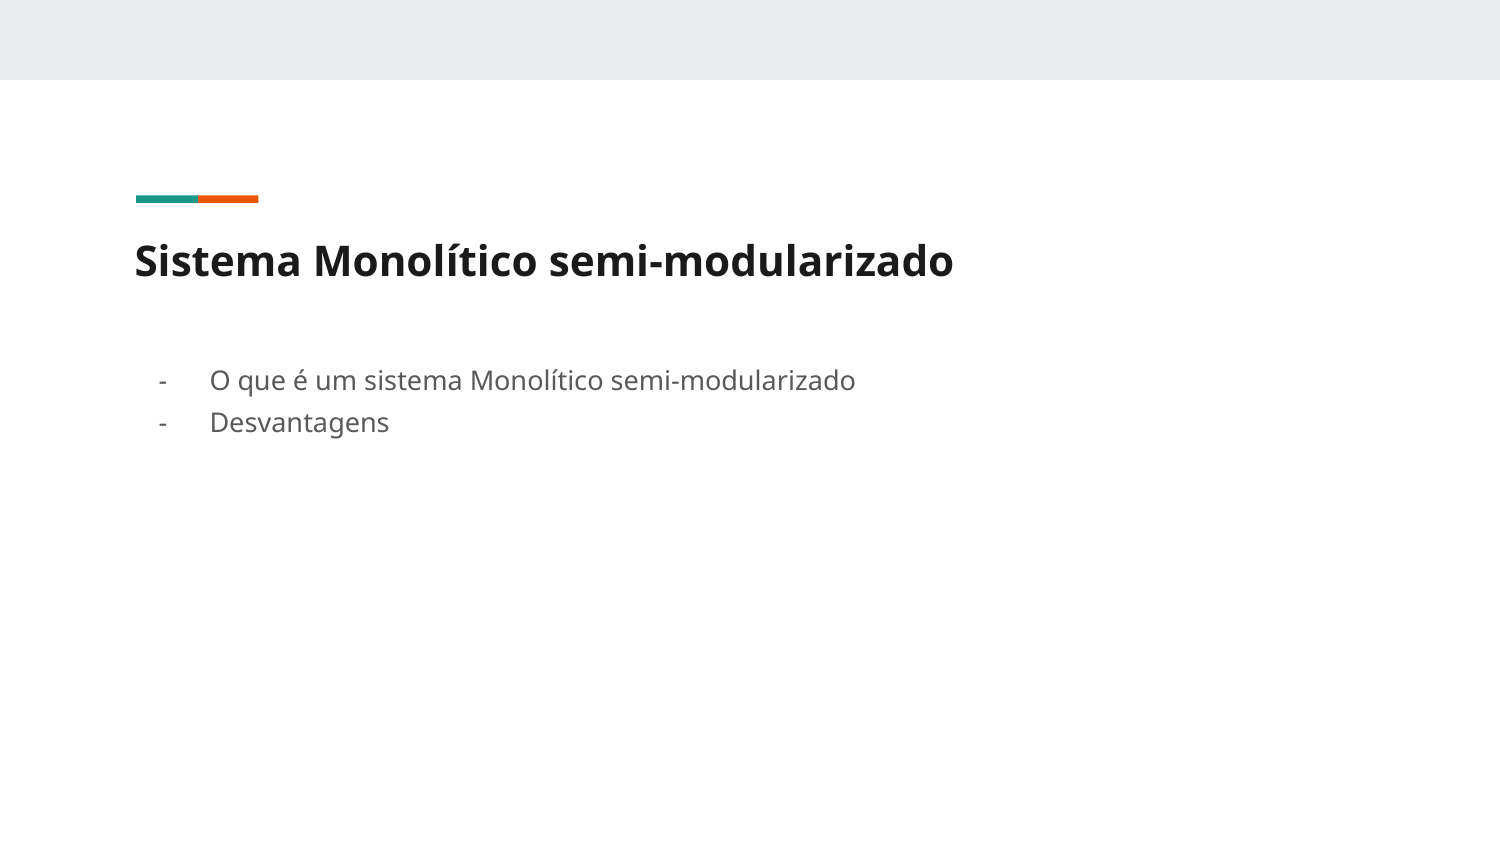

# Sistema Monolítico semi-modularizado
O que é um sistema Monolítico semi-modularizado
Desvantagens